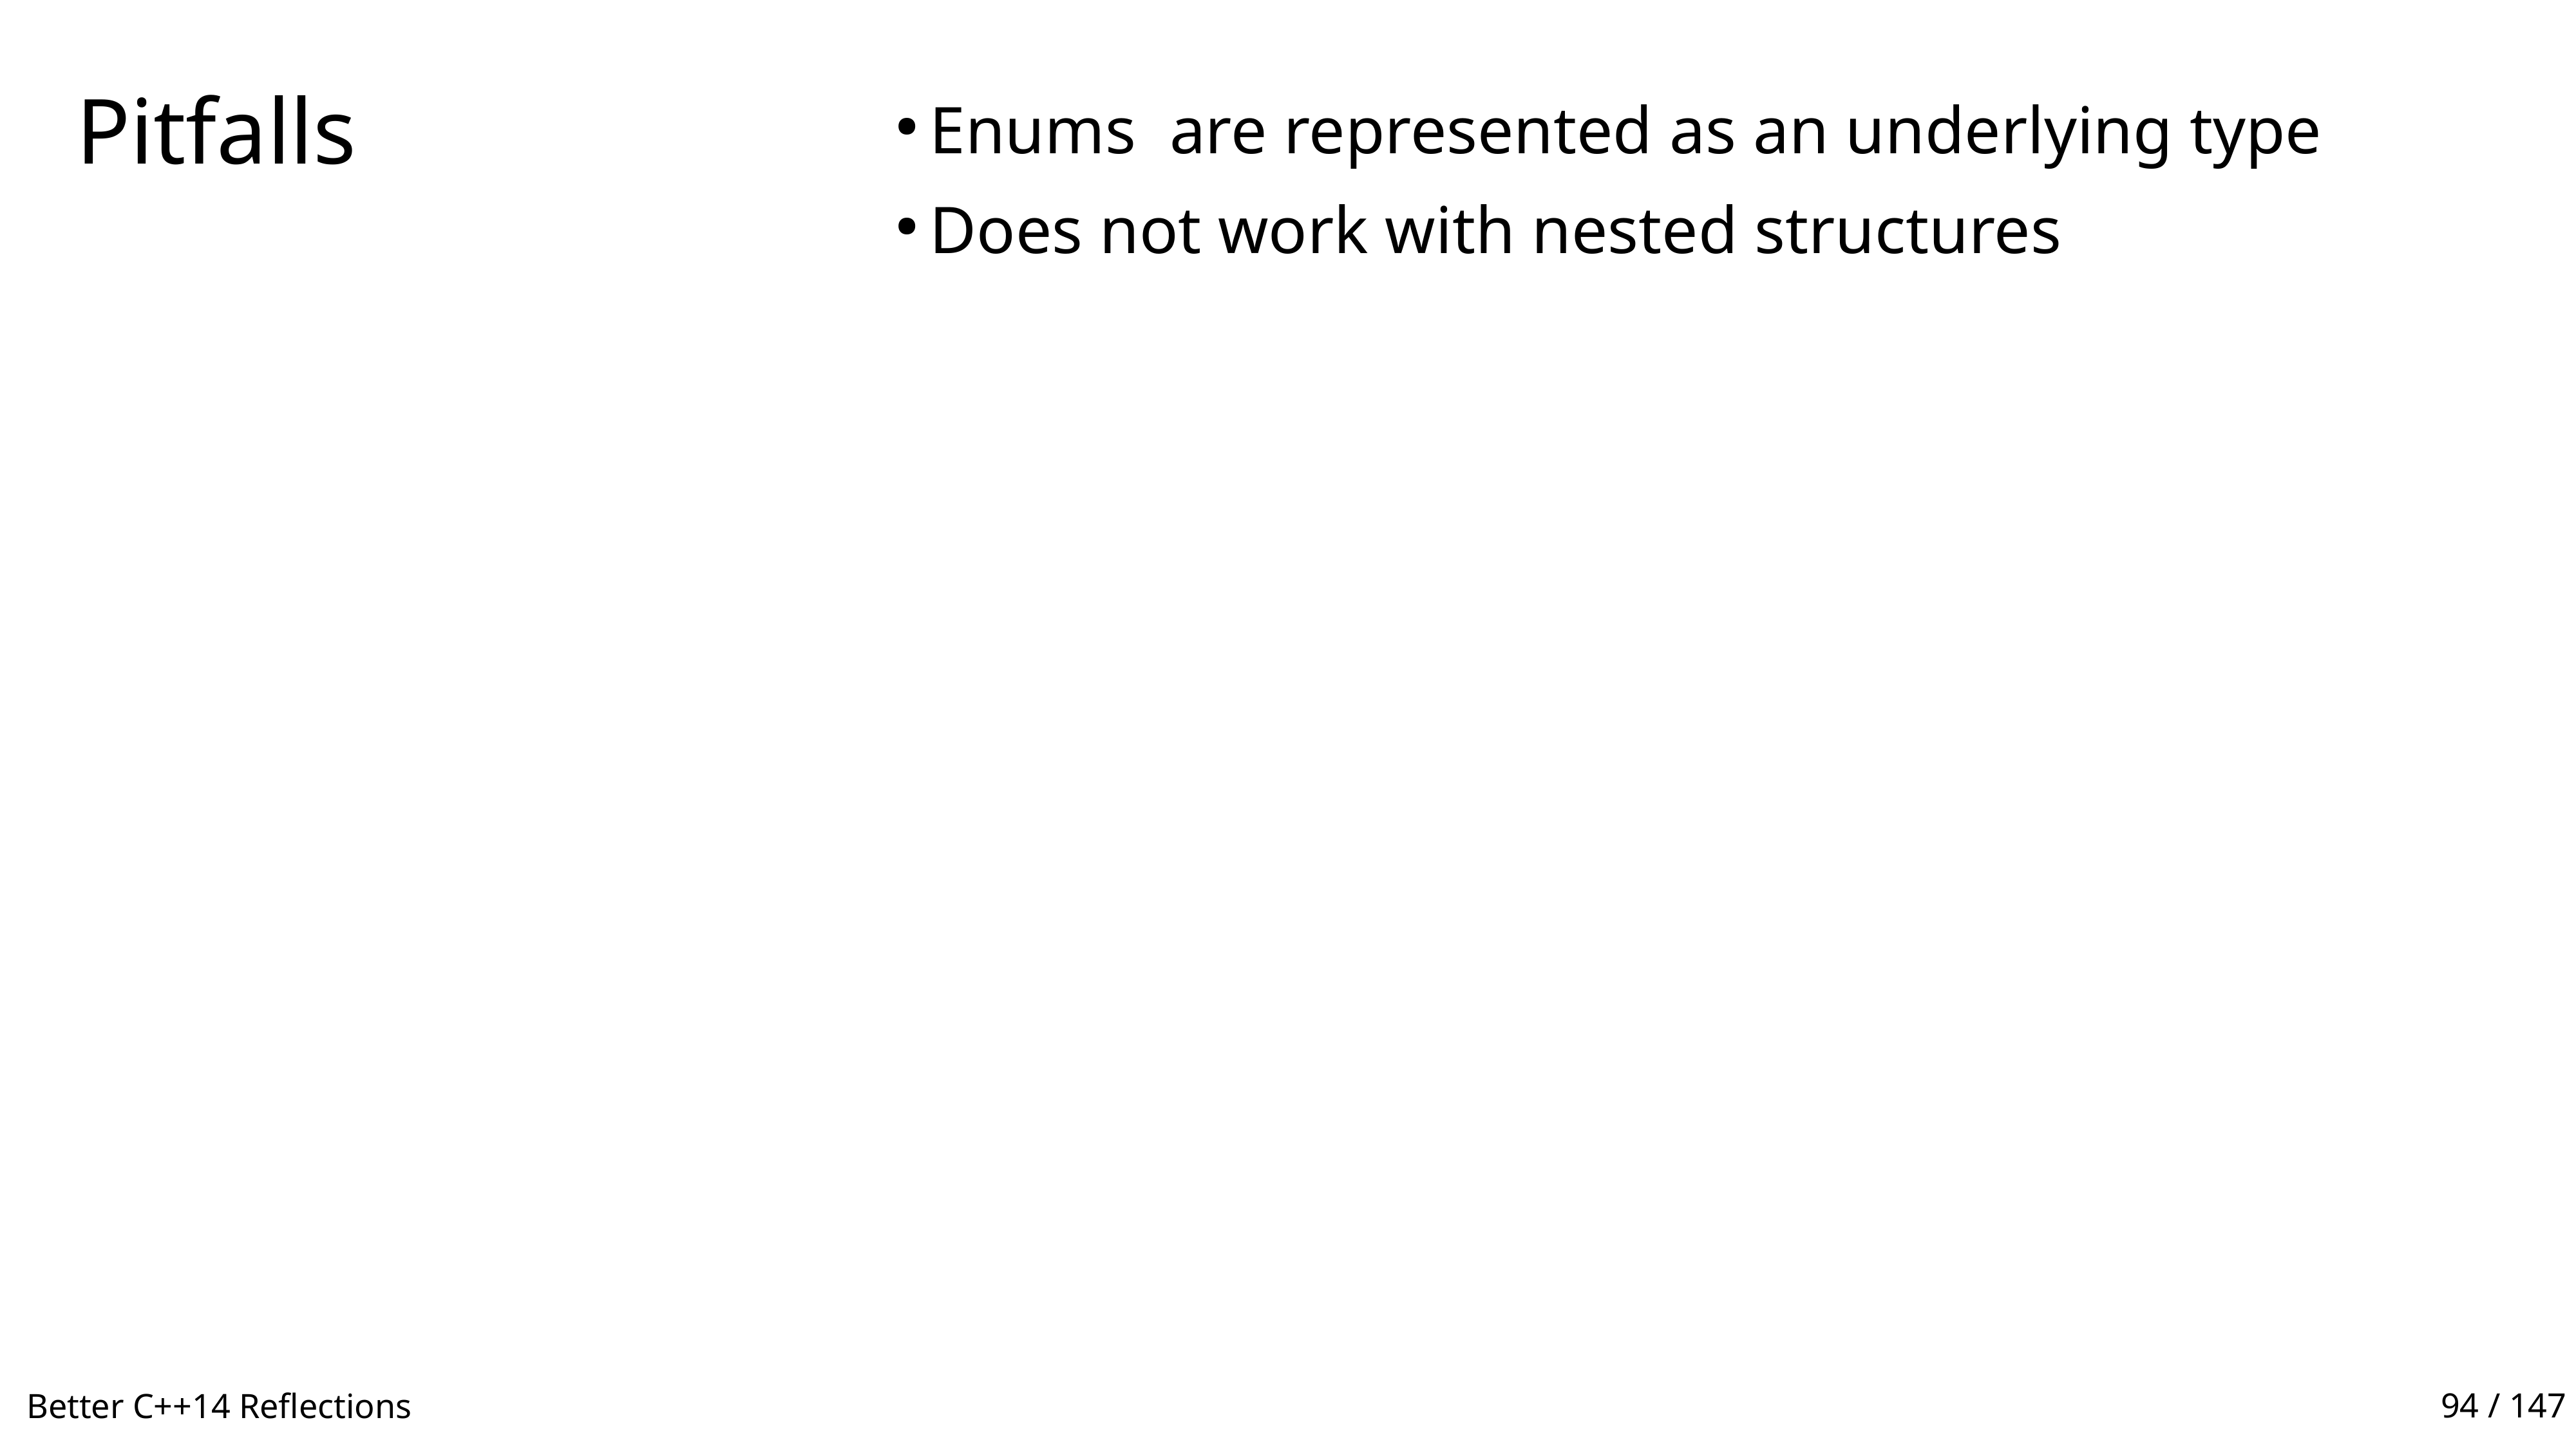

# Pitfalls
Enums are represented as an underlying type
Does not work with nested structures
Better C++14 Reflections